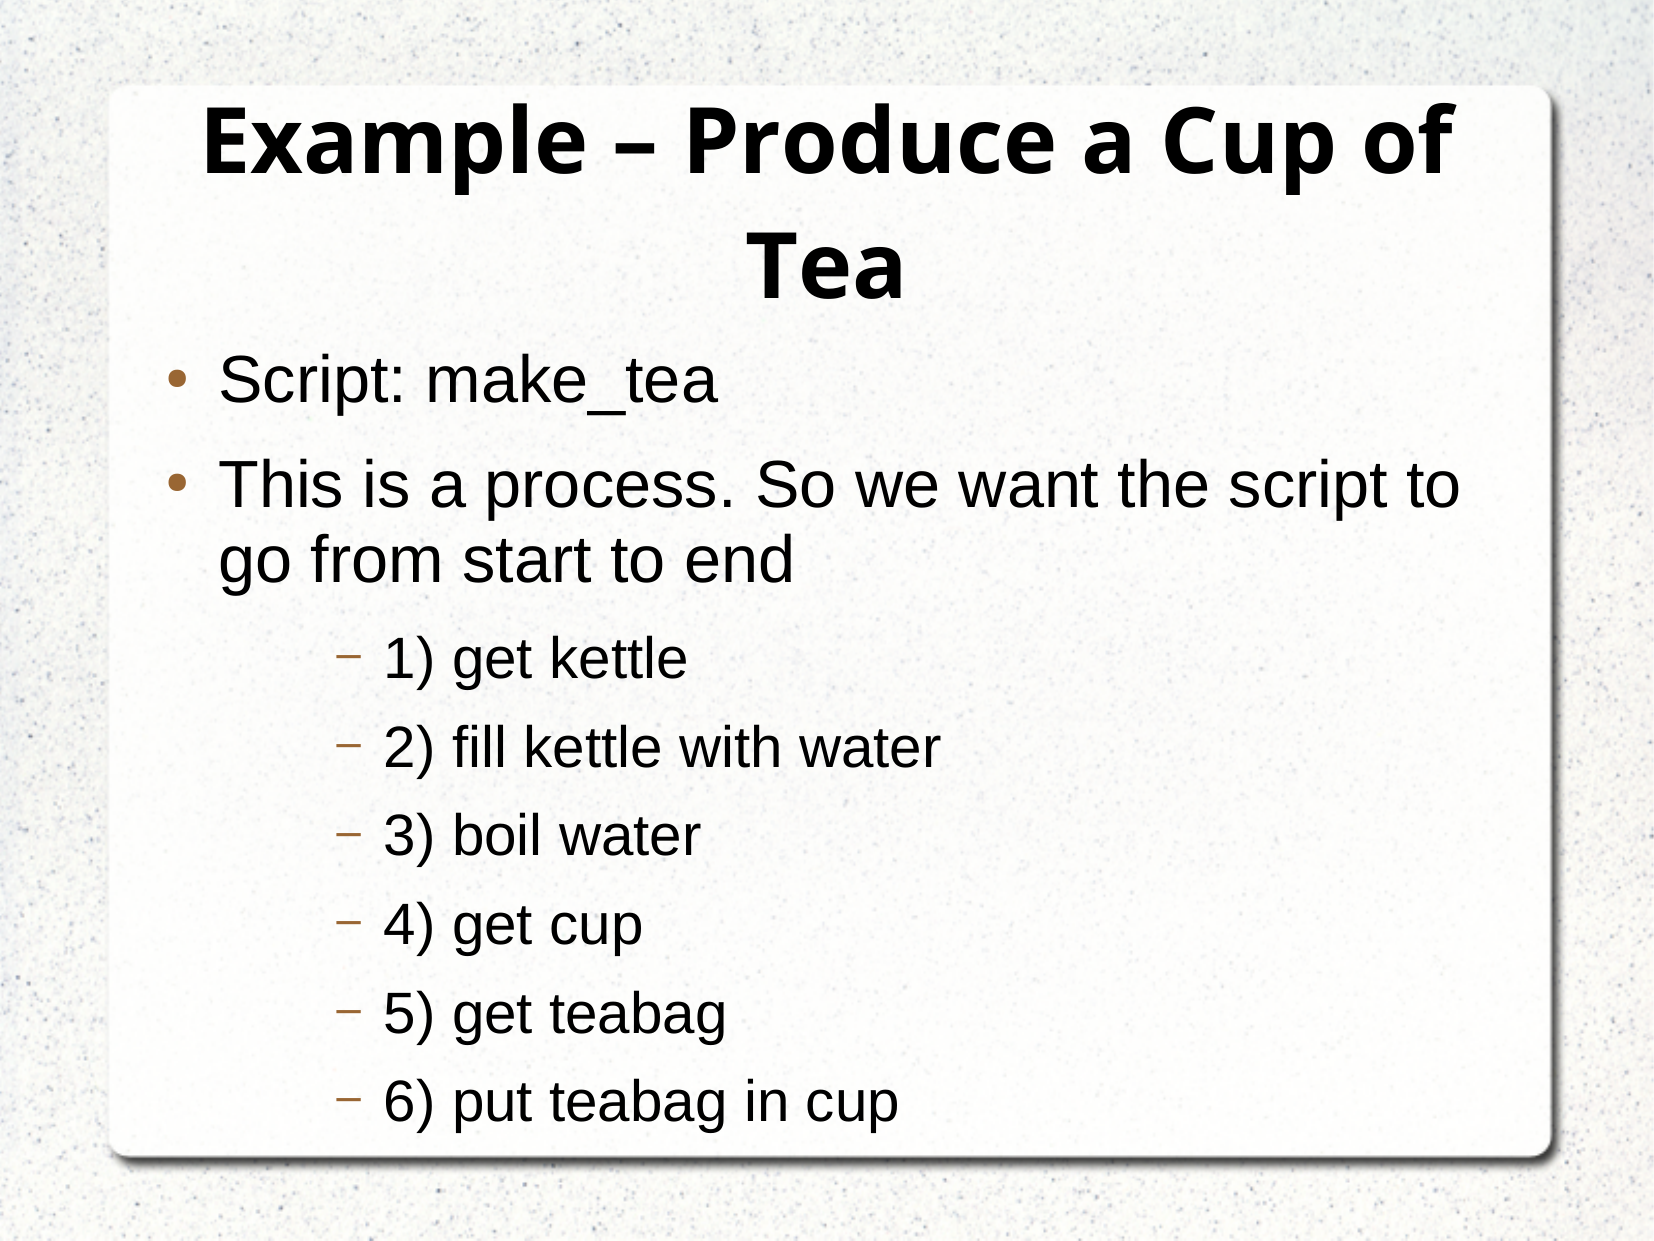

# Example – Produce a Cup of Tea
Script: make_tea
This is a process. So we want the script to go from start to end
1) get kettle
2) fill kettle with water
3) boil water
4) get cup
5) get teabag
6) put teabag in cup